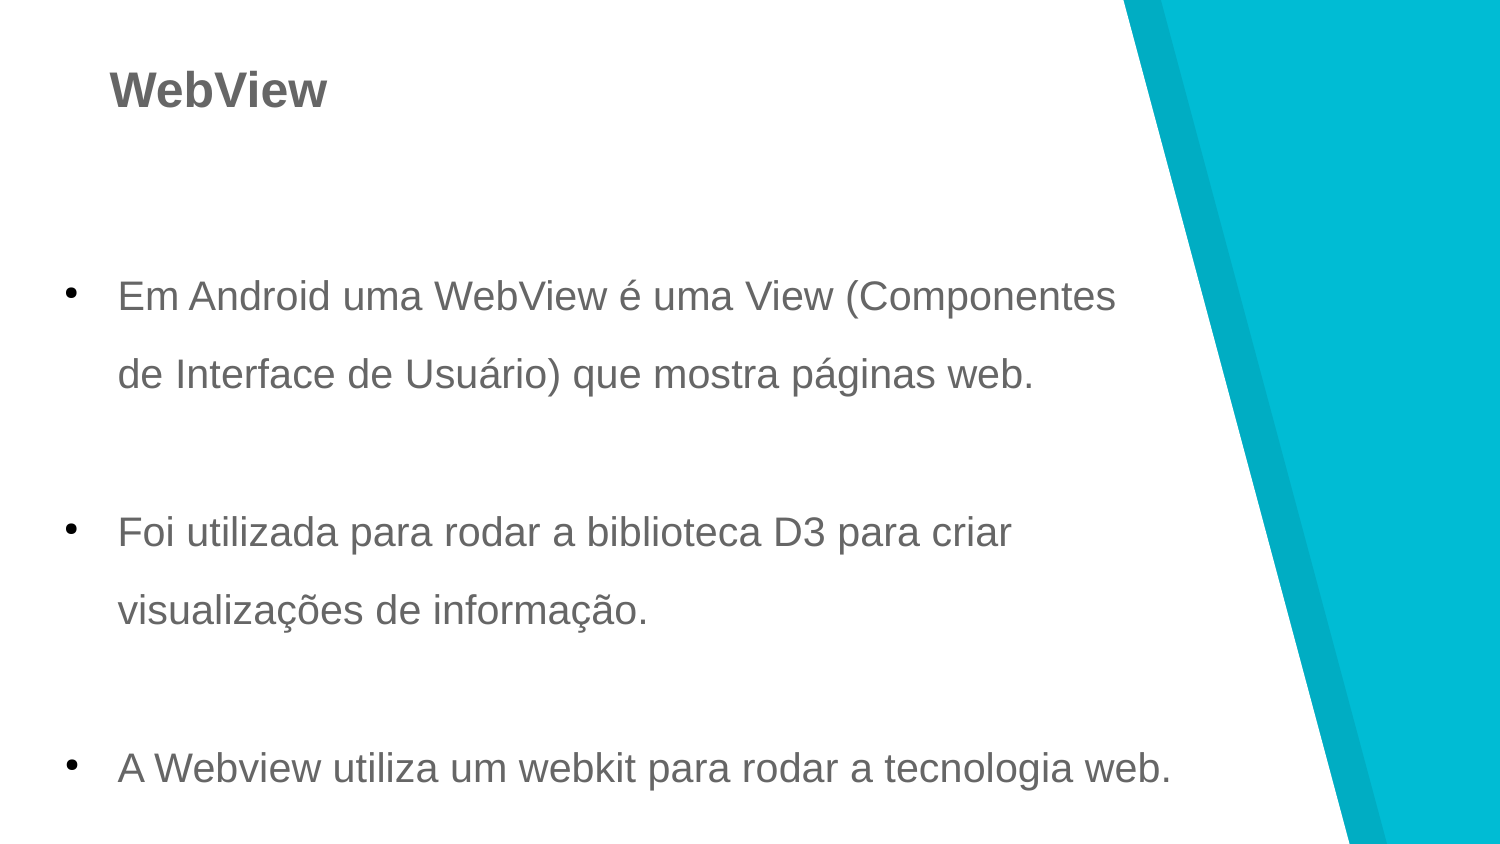

# WebView
Em Android uma WebView é uma View (Componentes
de Interface de Usuário) que mostra páginas web.
Foi utilizada para rodar a biblioteca D3 para criar
visualizações de informação.
A Webview utiliza um webkit para rodar a tecnologia web.